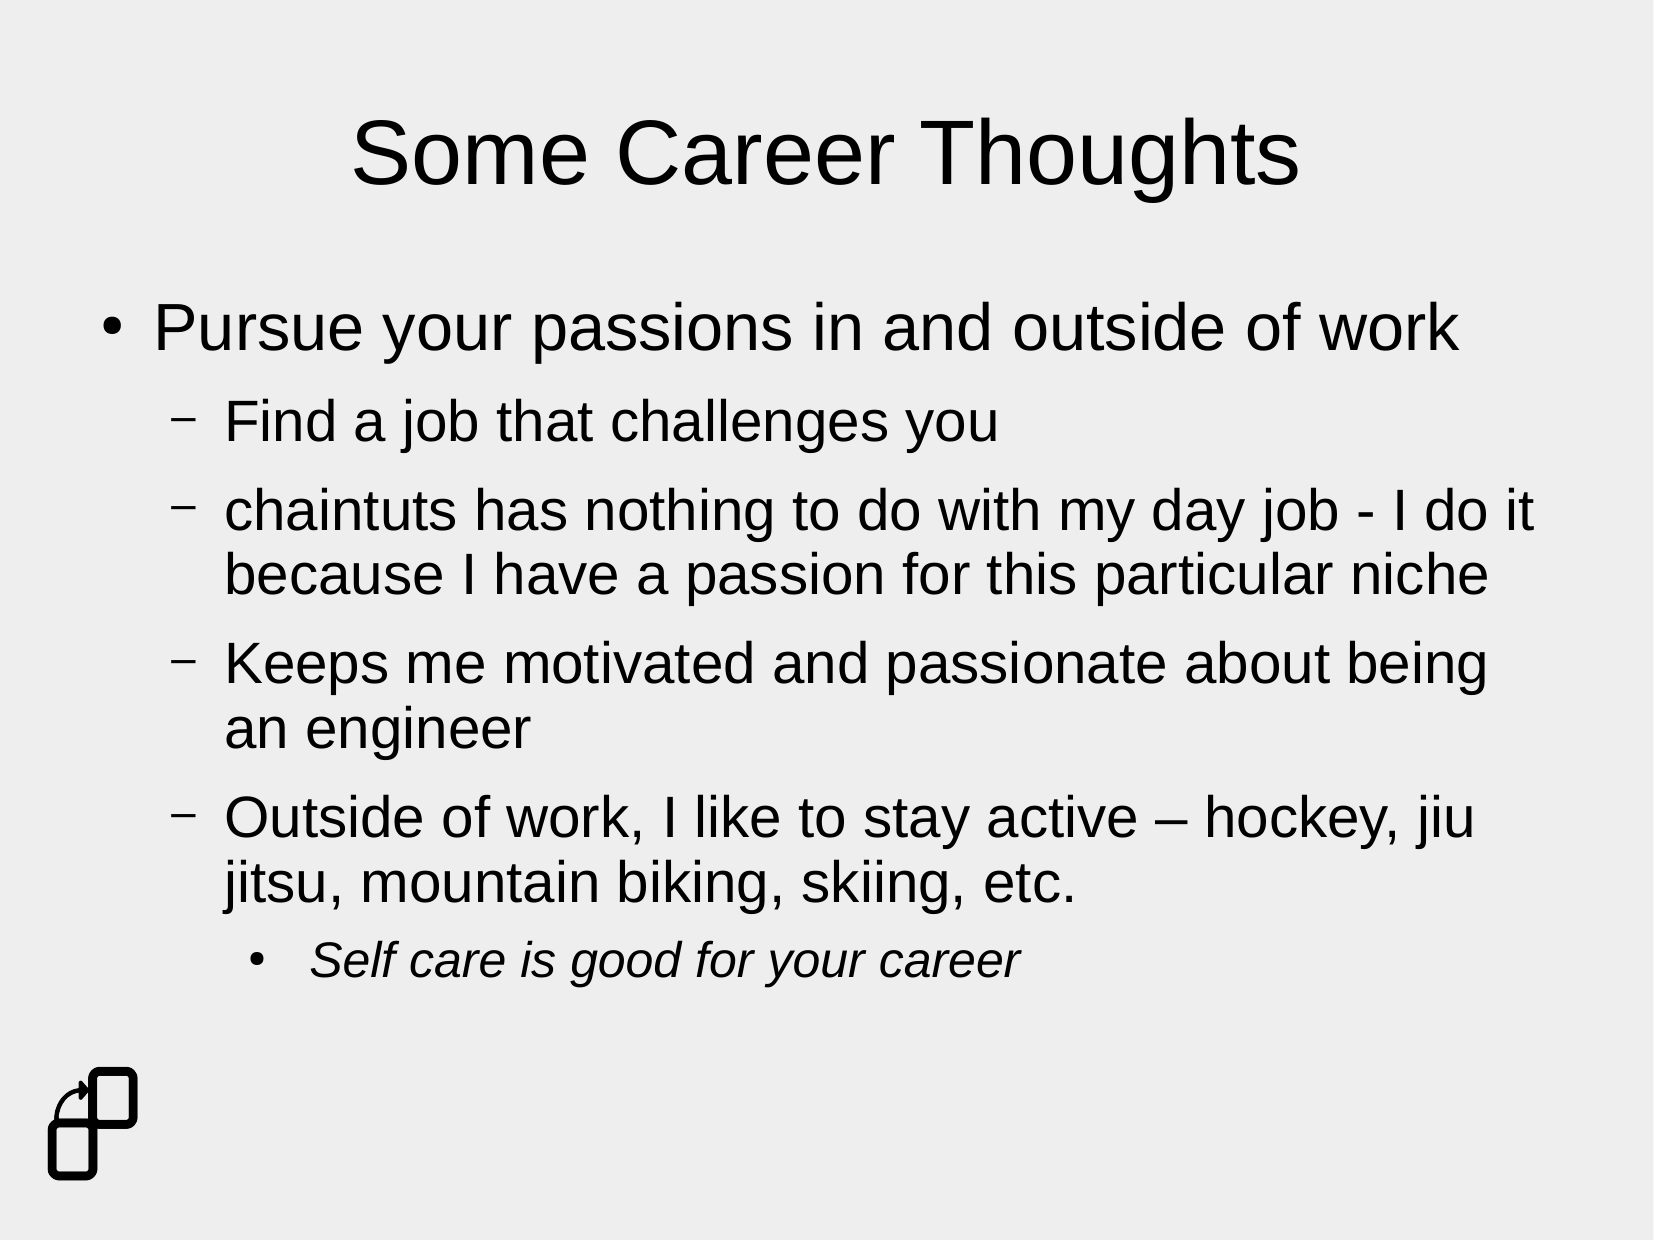

# Some Career Thoughts
Pursue your passions in and outside of work
Find a job that challenges you
chaintuts has nothing to do with my day job - I do it because I have a passion for this particular niche
Keeps me motivated and passionate about being an engineer
Outside of work, I like to stay active – hockey, jiu jitsu, mountain biking, skiing, etc.
 Self care is good for your career